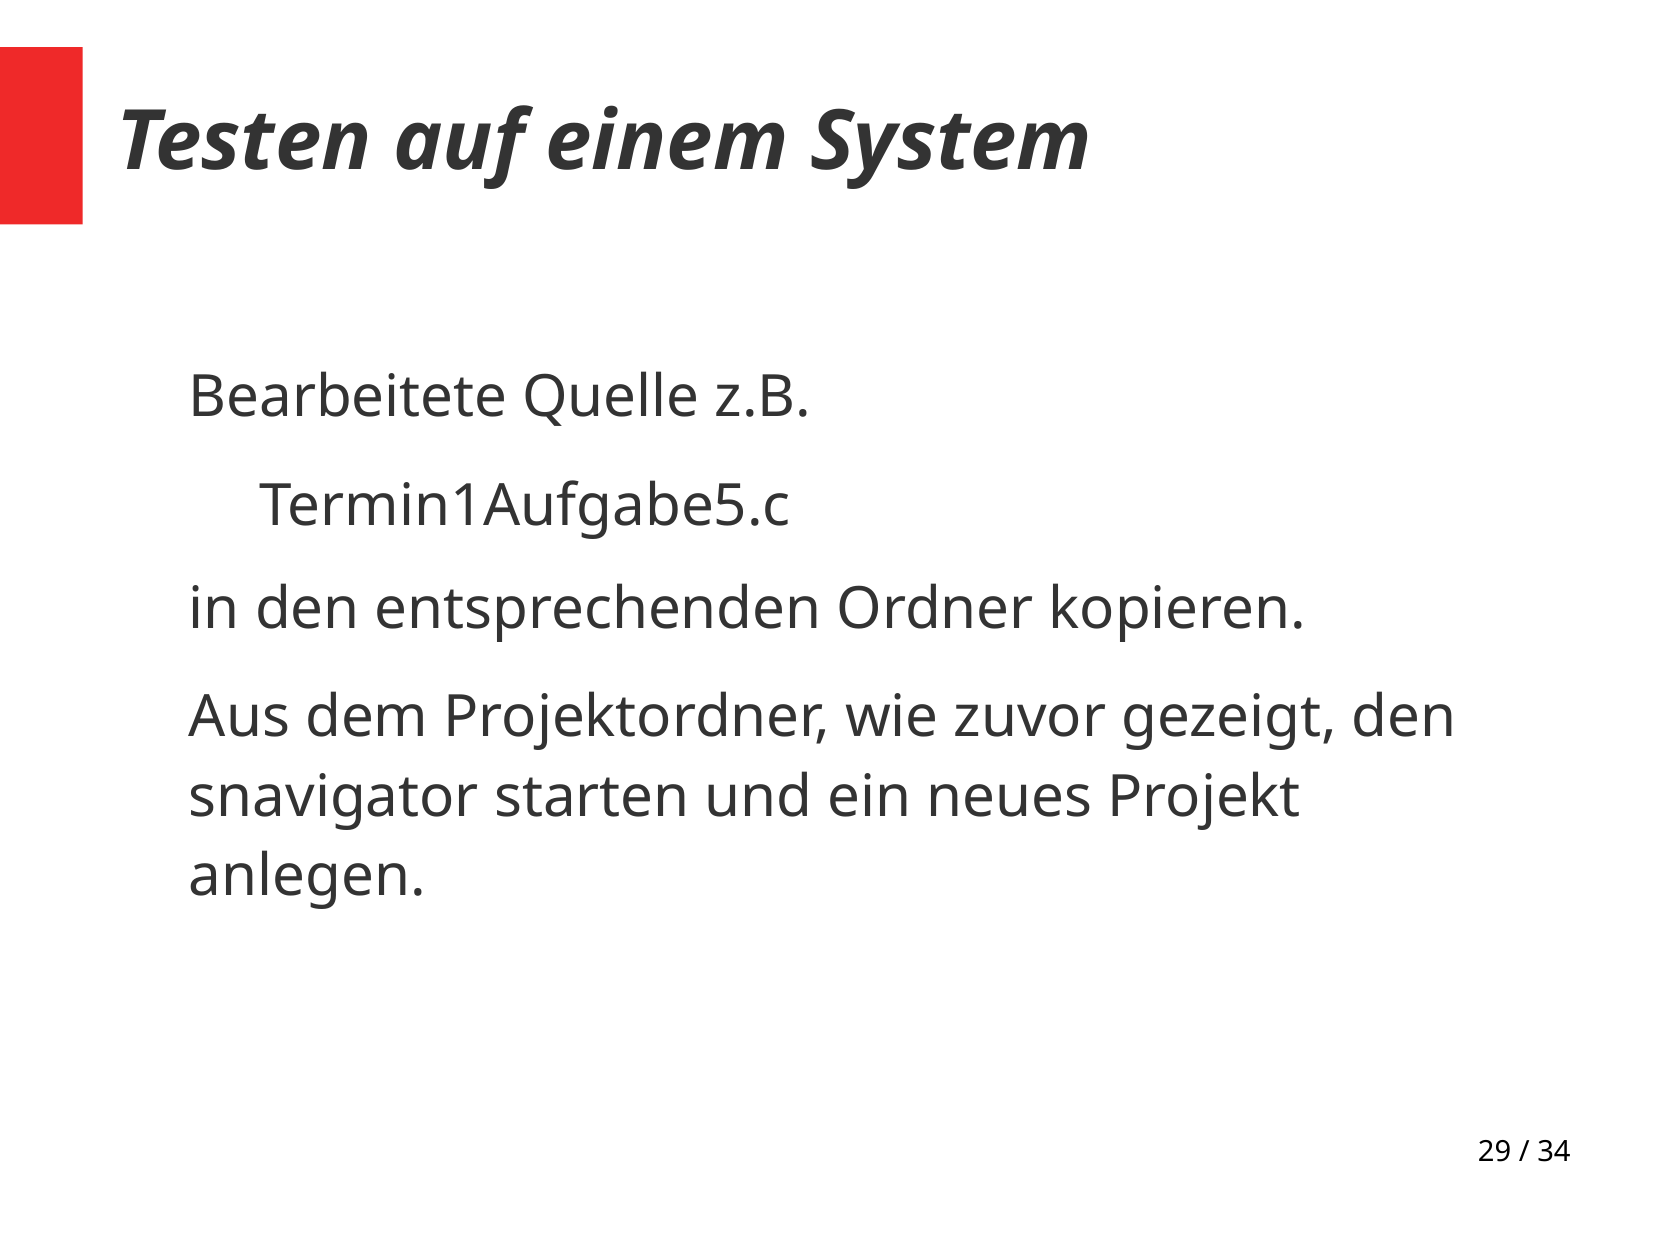

Testen auf einem System
# Bearbeitete Quelle z.B.
Termin1Aufgabe5.c
in den entsprechenden Ordner kopieren.
Aus dem Projektordner, wie zuvor gezeigt, den snavigator starten und ein neues Projekt anlegen.
29